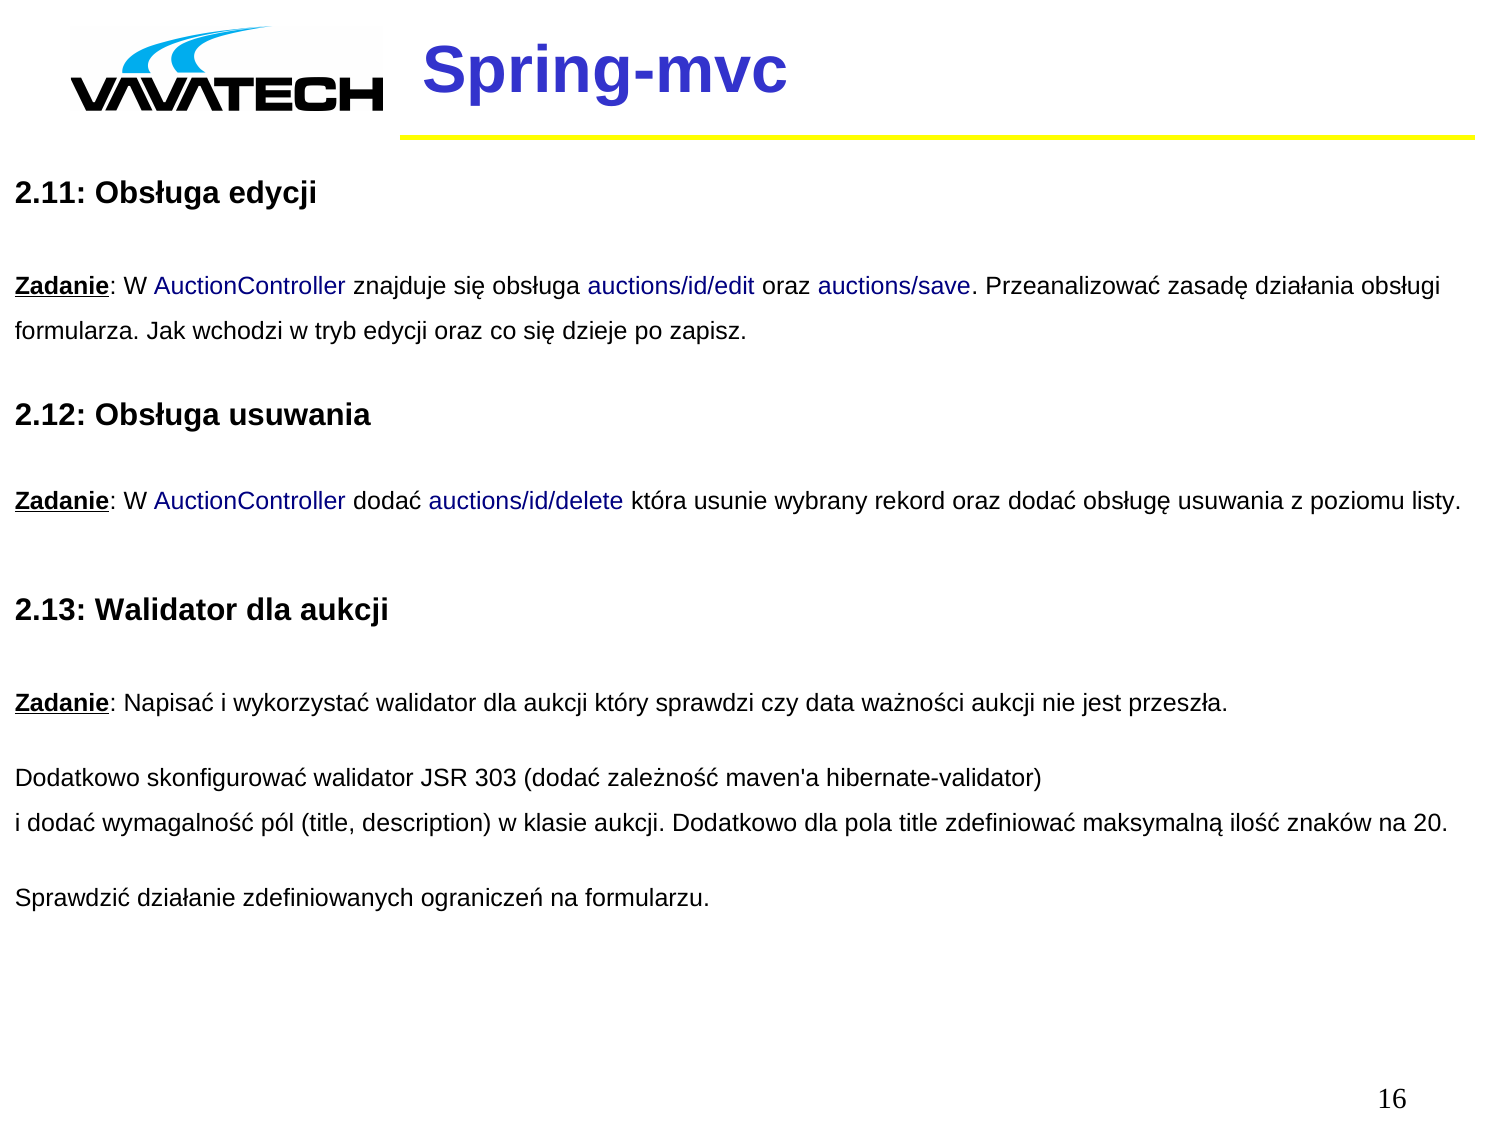

# Spring-mvc
2.11: Obsługa edycji
Zadanie: W AuctionController znajduje się obsługa auctions/id/edit oraz auctions/save. Przeanalizować zasadę działania obsługi formularza. Jak wchodzi w tryb edycji oraz co się dzieje po zapisz.
2.12: Obsługa usuwania
Zadanie: W AuctionController dodać auctions/id/delete która usunie wybrany rekord oraz dodać obsługę usuwania z poziomu listy.
2.13: Walidator dla aukcji
Zadanie: Napisać i wykorzystać walidator dla aukcji który sprawdzi czy data ważności aukcji nie jest przeszła.
Dodatkowo skonfigurować walidator JSR 303 (dodać zależność maven'a hibernate-validator)
i dodać wymagalność pól (title, description) w klasie aukcji. Dodatkowo dla pola title zdefiniować maksymalną ilość znaków na 20.
Sprawdzić działanie zdefiniowanych ograniczeń na formularzu.
16